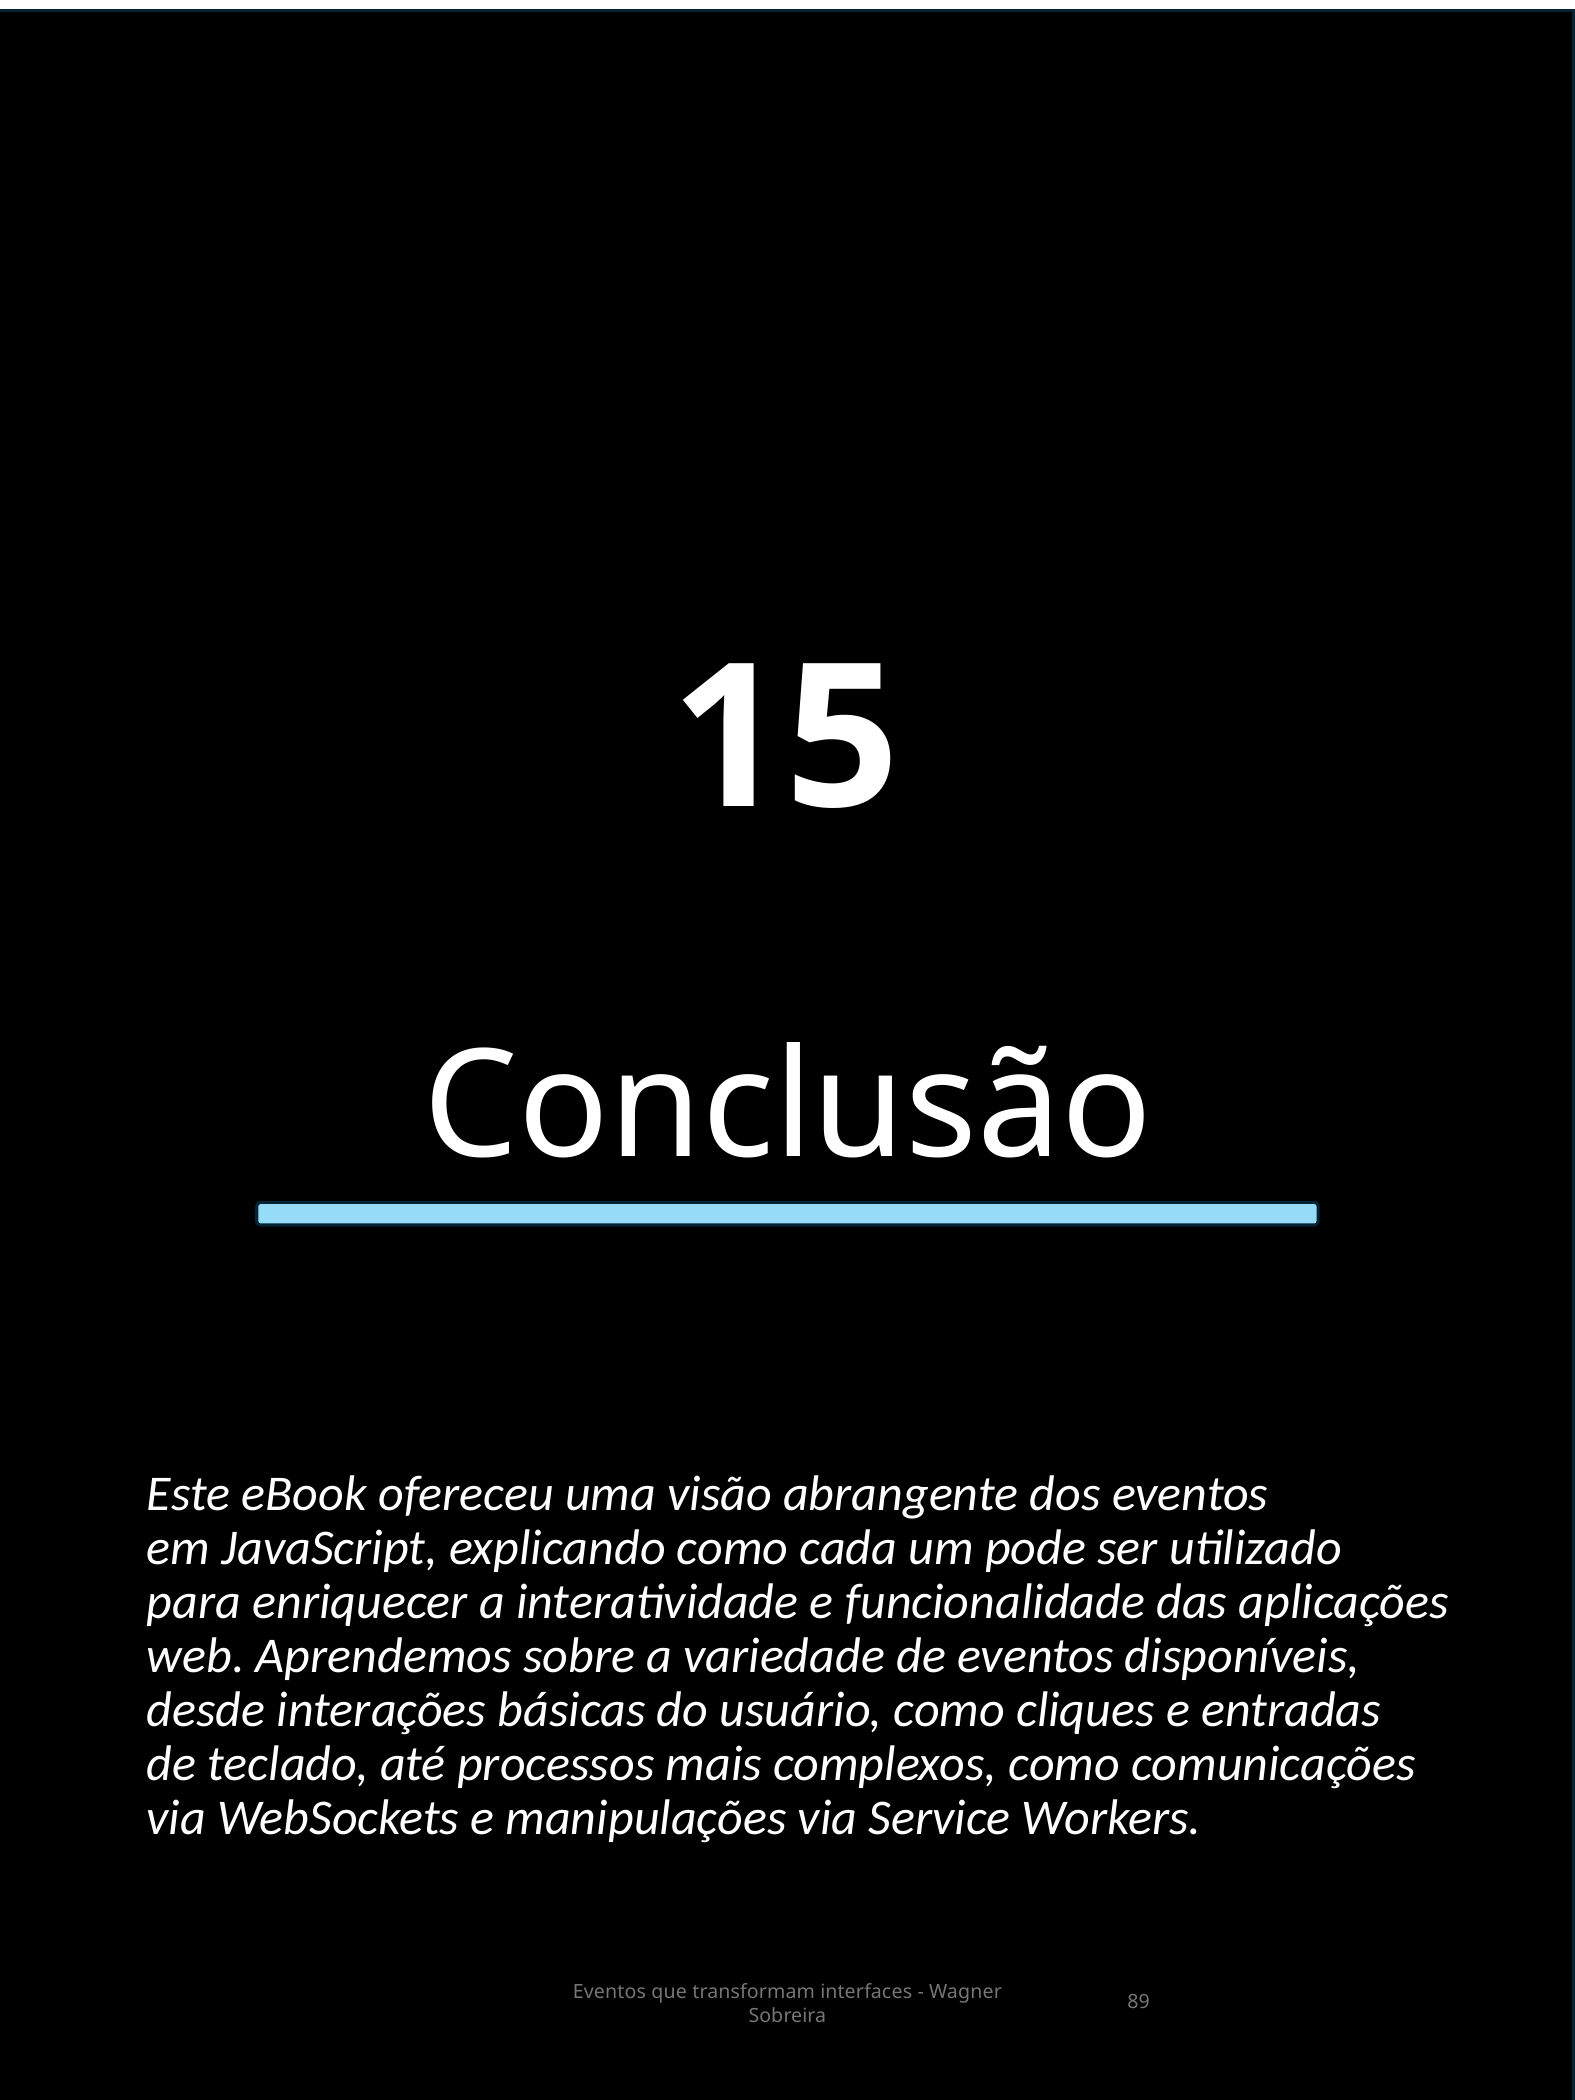

15
Conclusão
Este eBook ofereceu uma visão abrangente dos eventos em JavaScript, explicando como cada um pode ser utilizado para enriquecer a interatividade e funcionalidade das aplicações web. Aprendemos sobre a variedade de eventos disponíveis, desde interações básicas do usuário, como cliques e entradas de teclado, até processos mais complexos, como comunicações via WebSockets e manipulações via Service Workers.
Eventos que transformam interfaces - Wagner Sobreira